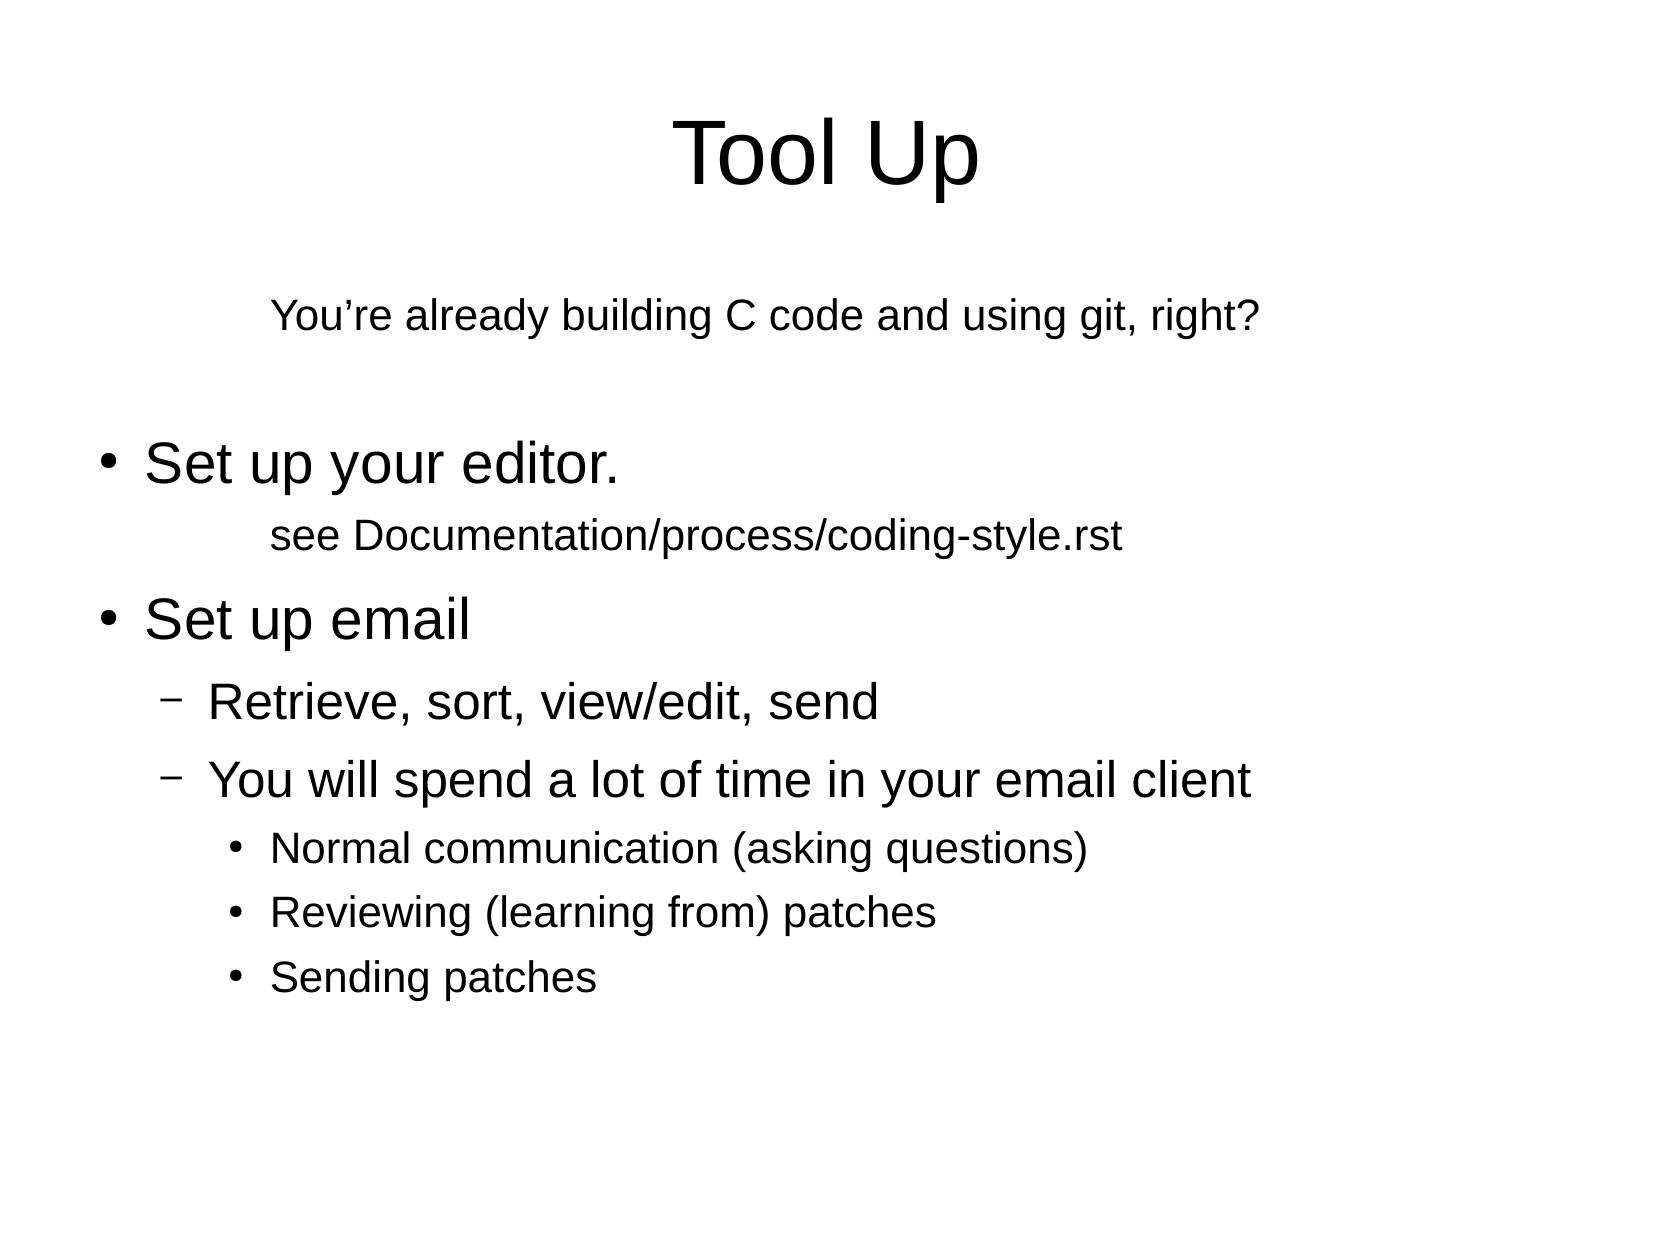

# Tool Up
You’re already building C code and using git, right?
Set up your editor.
see Documentation/process/coding-style.rst
Set up email
Retrieve, sort, view/edit, send
You will spend a lot of time in your email client
Normal communication (asking questions)
Reviewing (learning from) patches
Sending patches